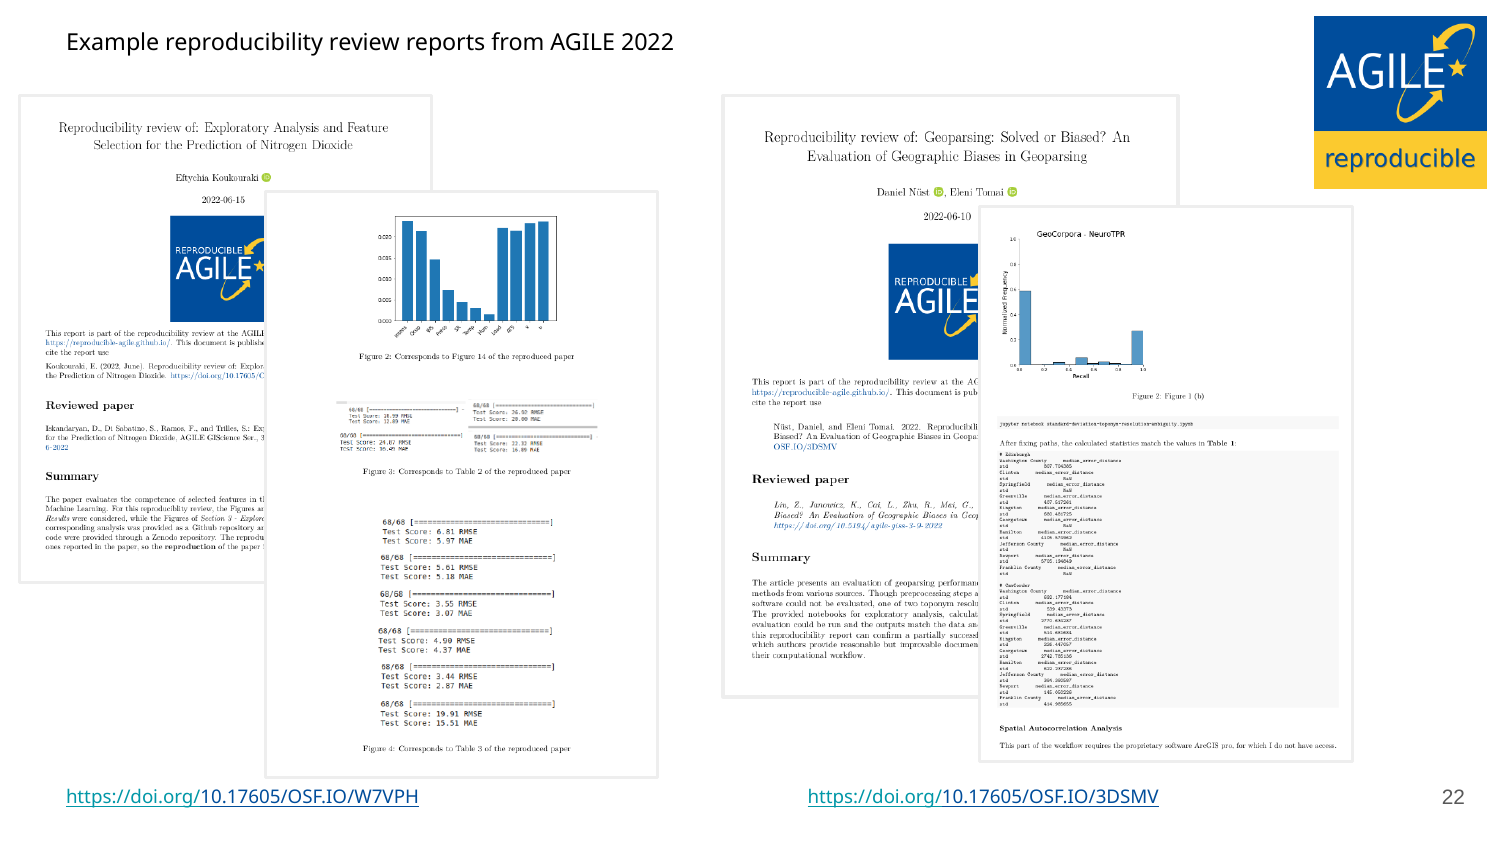

# Example reproducibility review reports from AGILE 2022
https://doi.org/10.17605/OSF.IO/W7VPH
https://doi.org/10.17605/OSF.IO/3DSMV